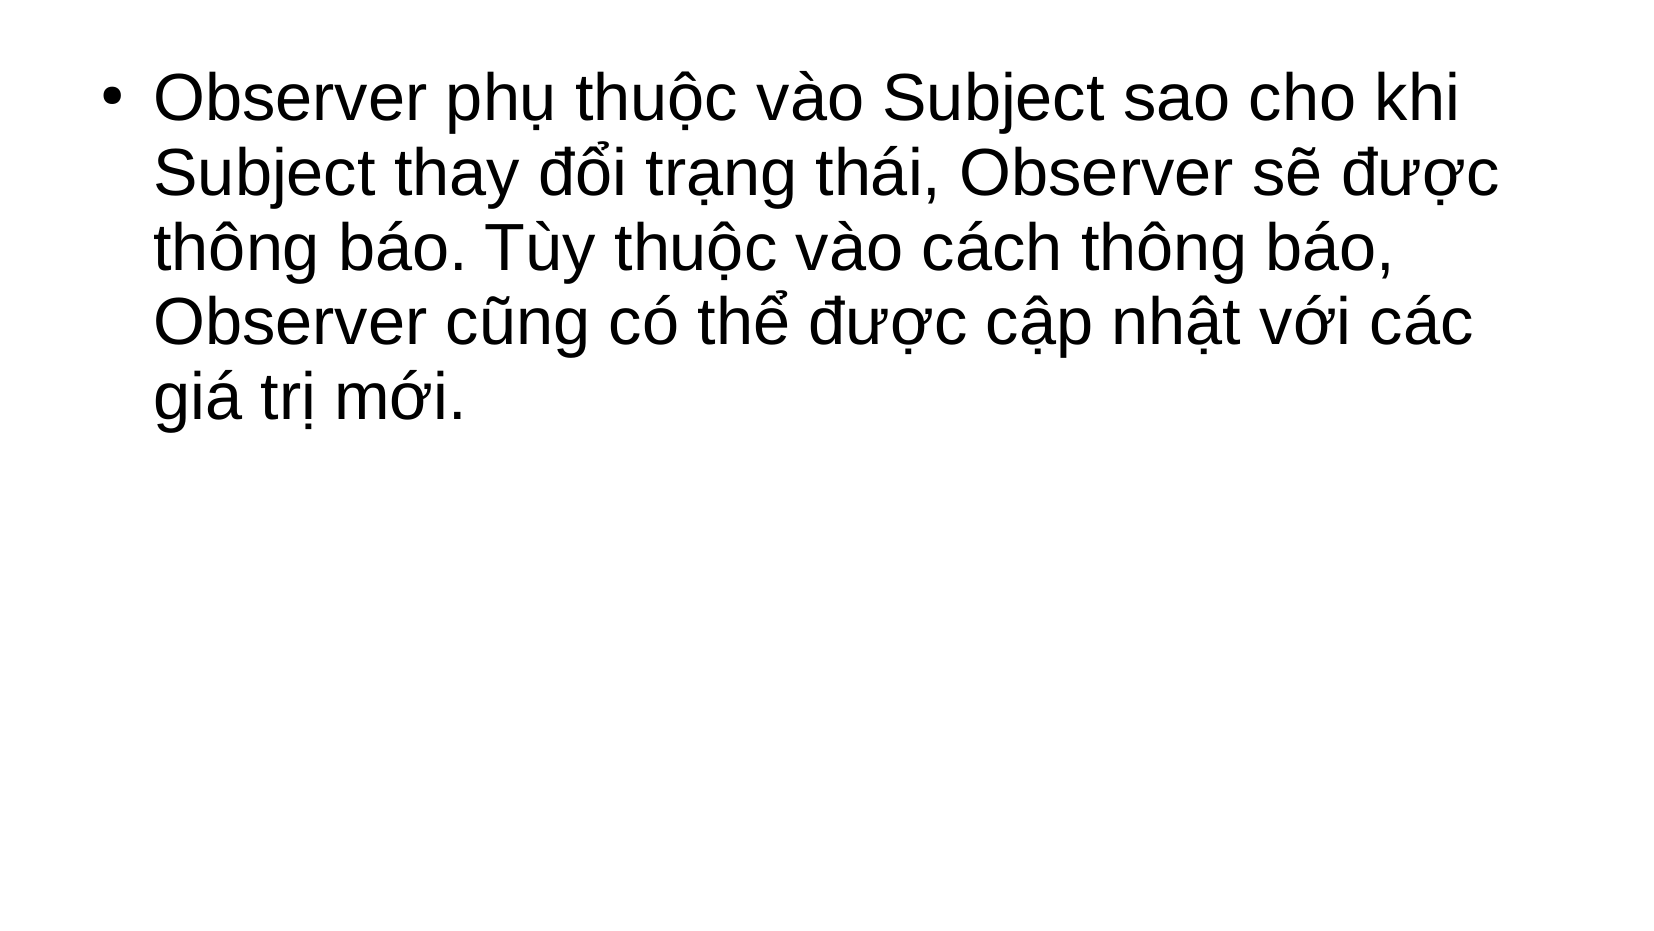

# Observer phụ thuộc vào Subject sao cho khi Subject thay đổi trạng thái, Observer sẽ được thông báo. Tùy thuộc vào cách thông báo, Observer cũng có thể được cập nhật với các giá trị mới.